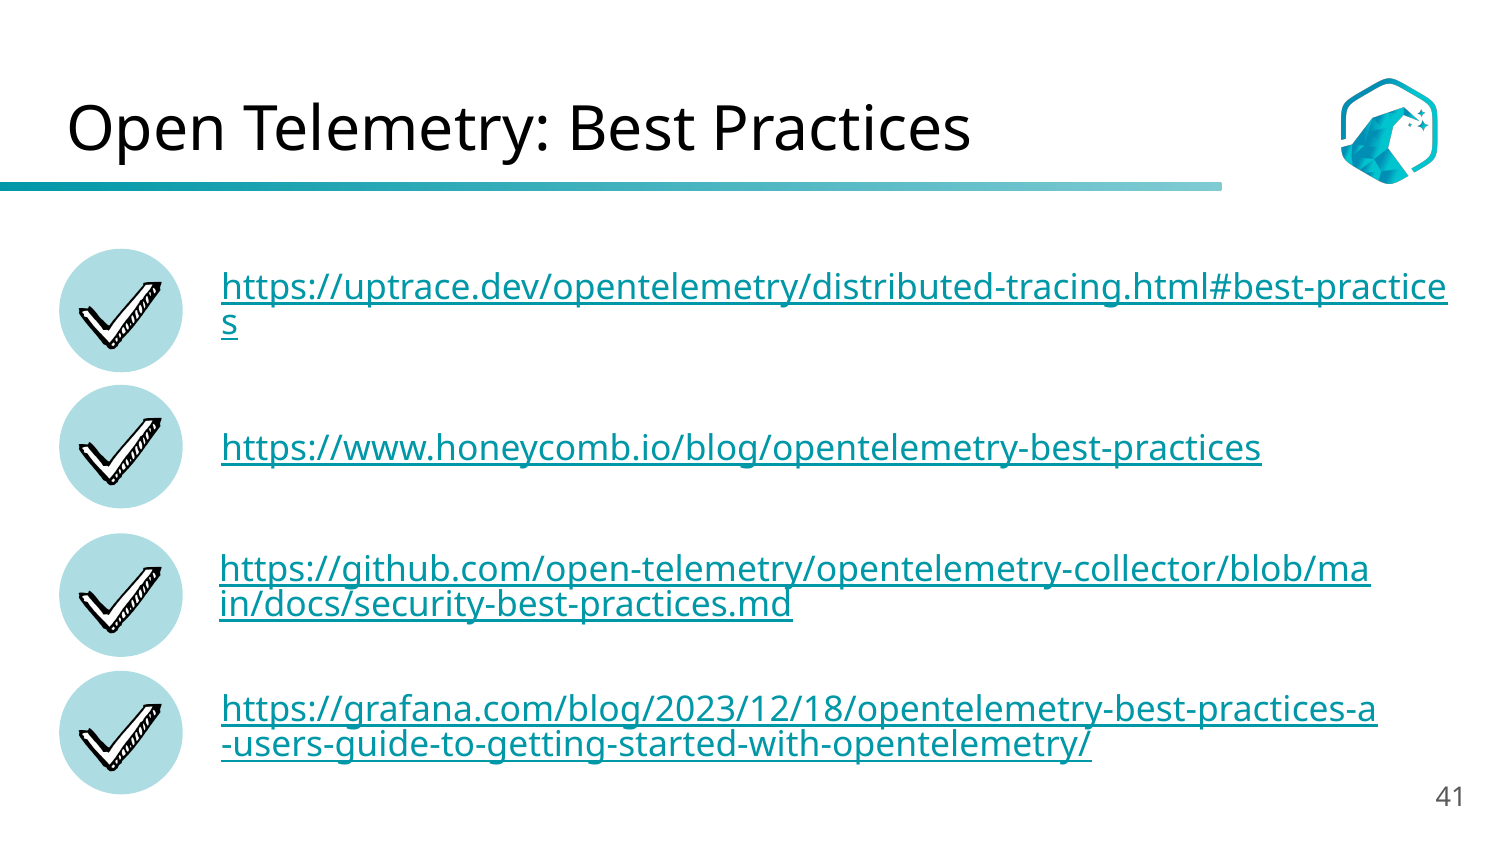

# Open Telemetry: Best Practices
https://uptrace.dev/opentelemetry/distributed-tracing.html#best-practices
https://www.honeycomb.io/blog/opentelemetry-best-practices
https://github.com/open-telemetry/opentelemetry-collector/blob/main/docs/security-best-practices.md
https://grafana.com/blog/2023/12/18/opentelemetry-best-practices-a-users-guide-to-getting-started-with-opentelemetry/